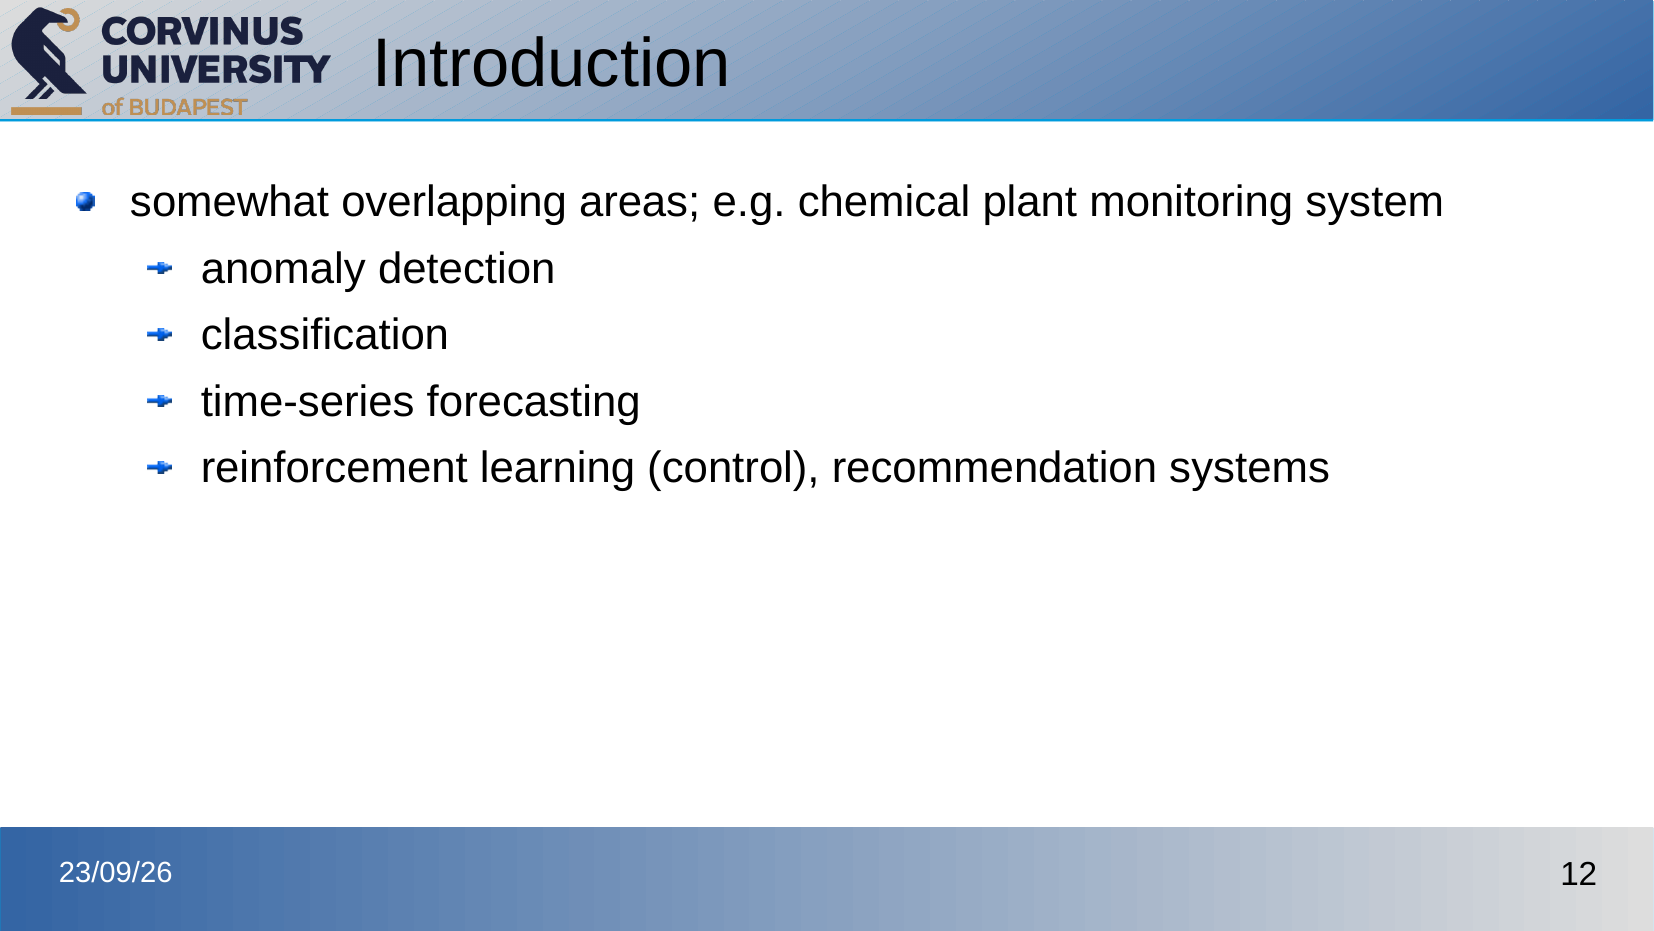

# Introduction
somewhat overlapping areas; e.g. chemical plant monitoring system
anomaly detection
classification
time-series forecasting
reinforcement learning (control), recommendation systems